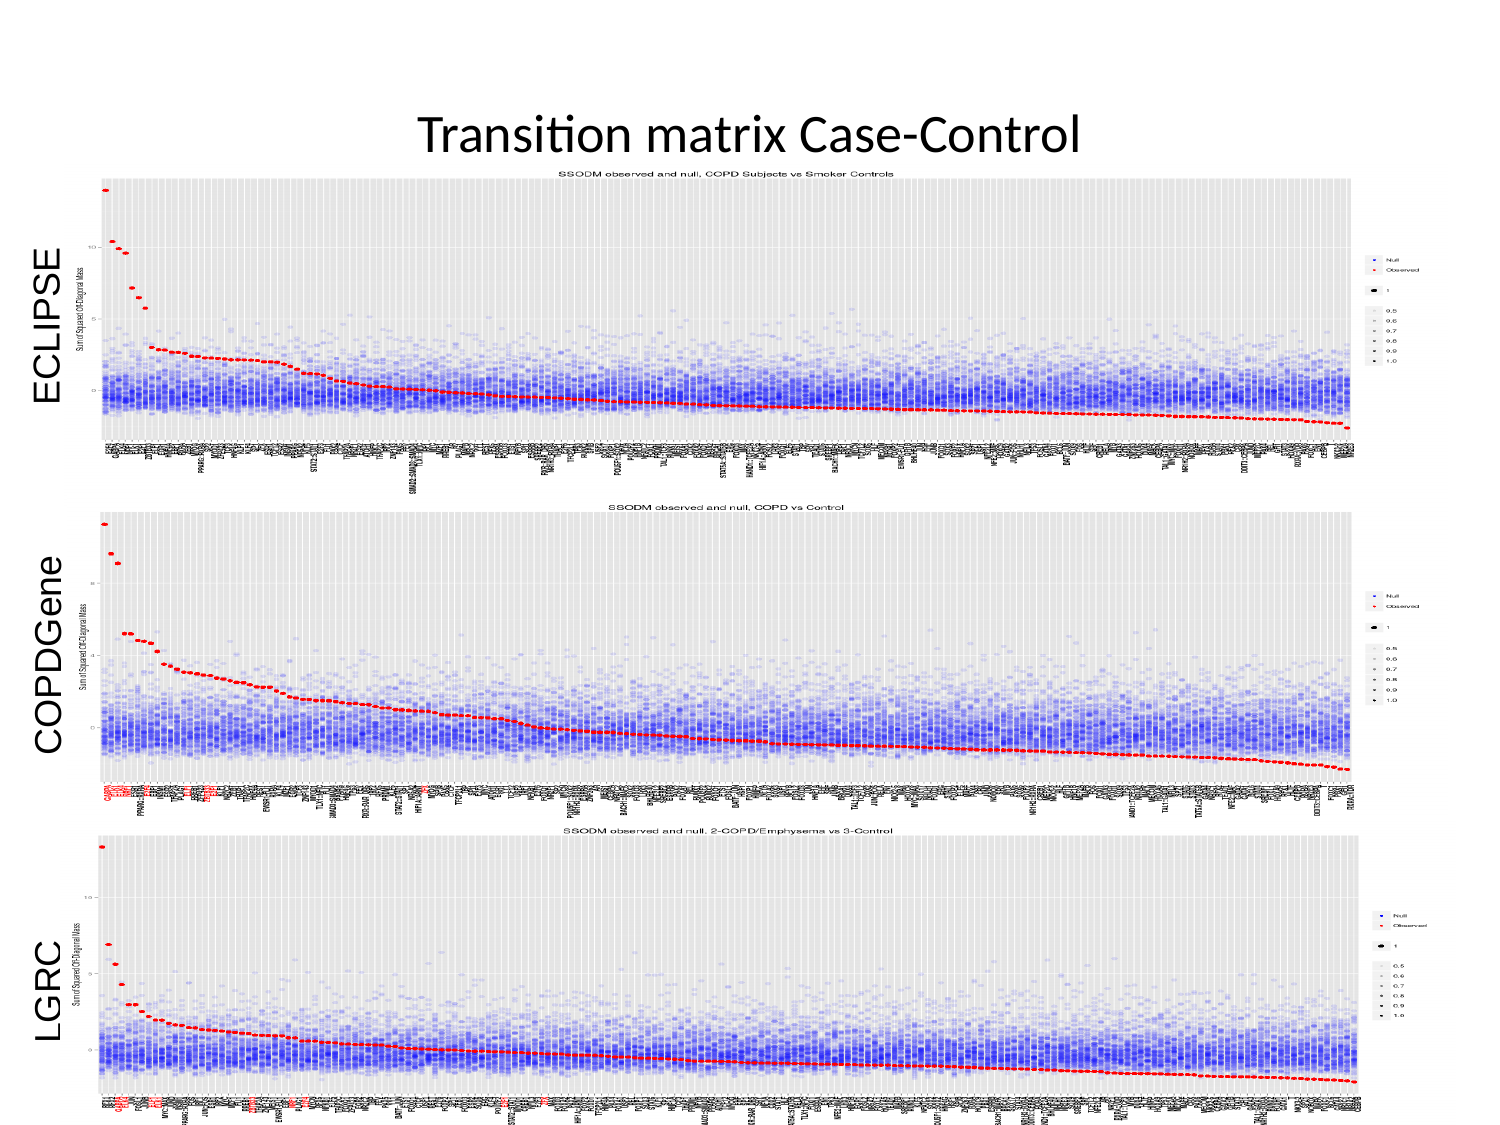

# Transition matrix Case-Control
ECLIPSE
COPDGene
LGRC